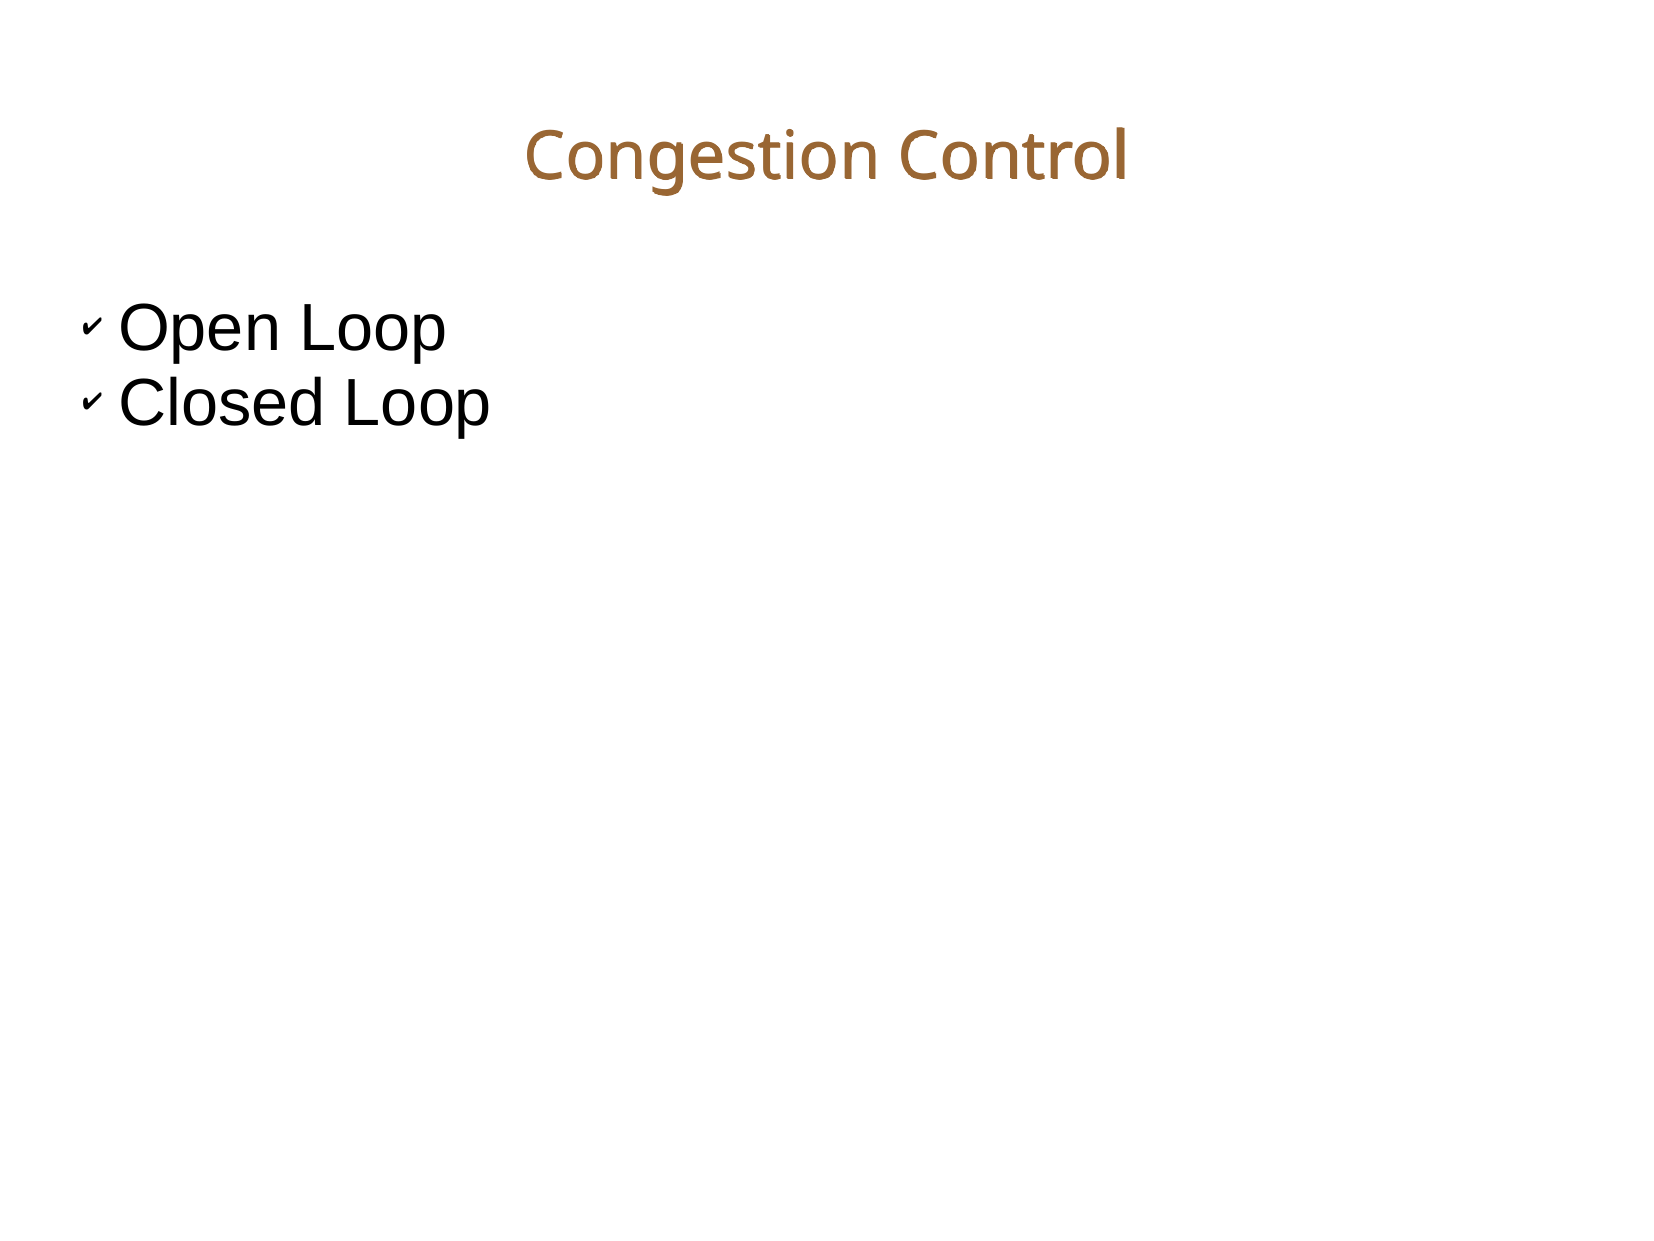

# Congestion Control
Open Loop
Closed Loop